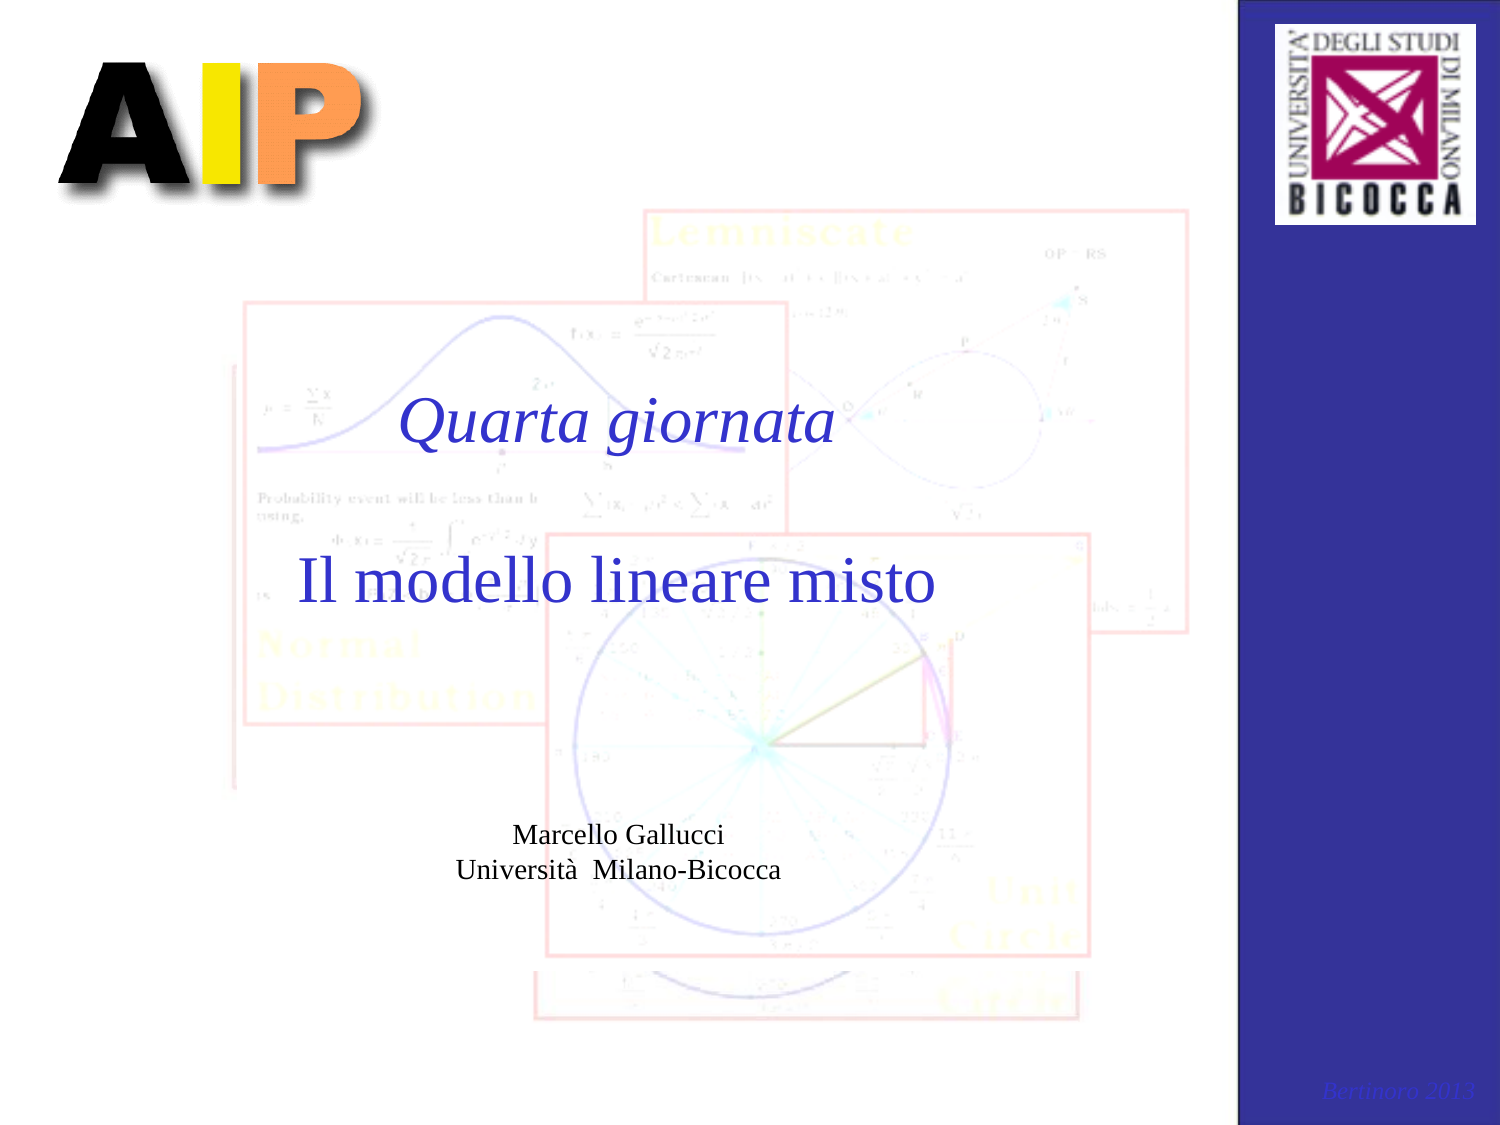

# Quarta giornata Il modello lineare misto
Marcello Gallucci
Università Milano-Bicocca
Bertinoro 2013